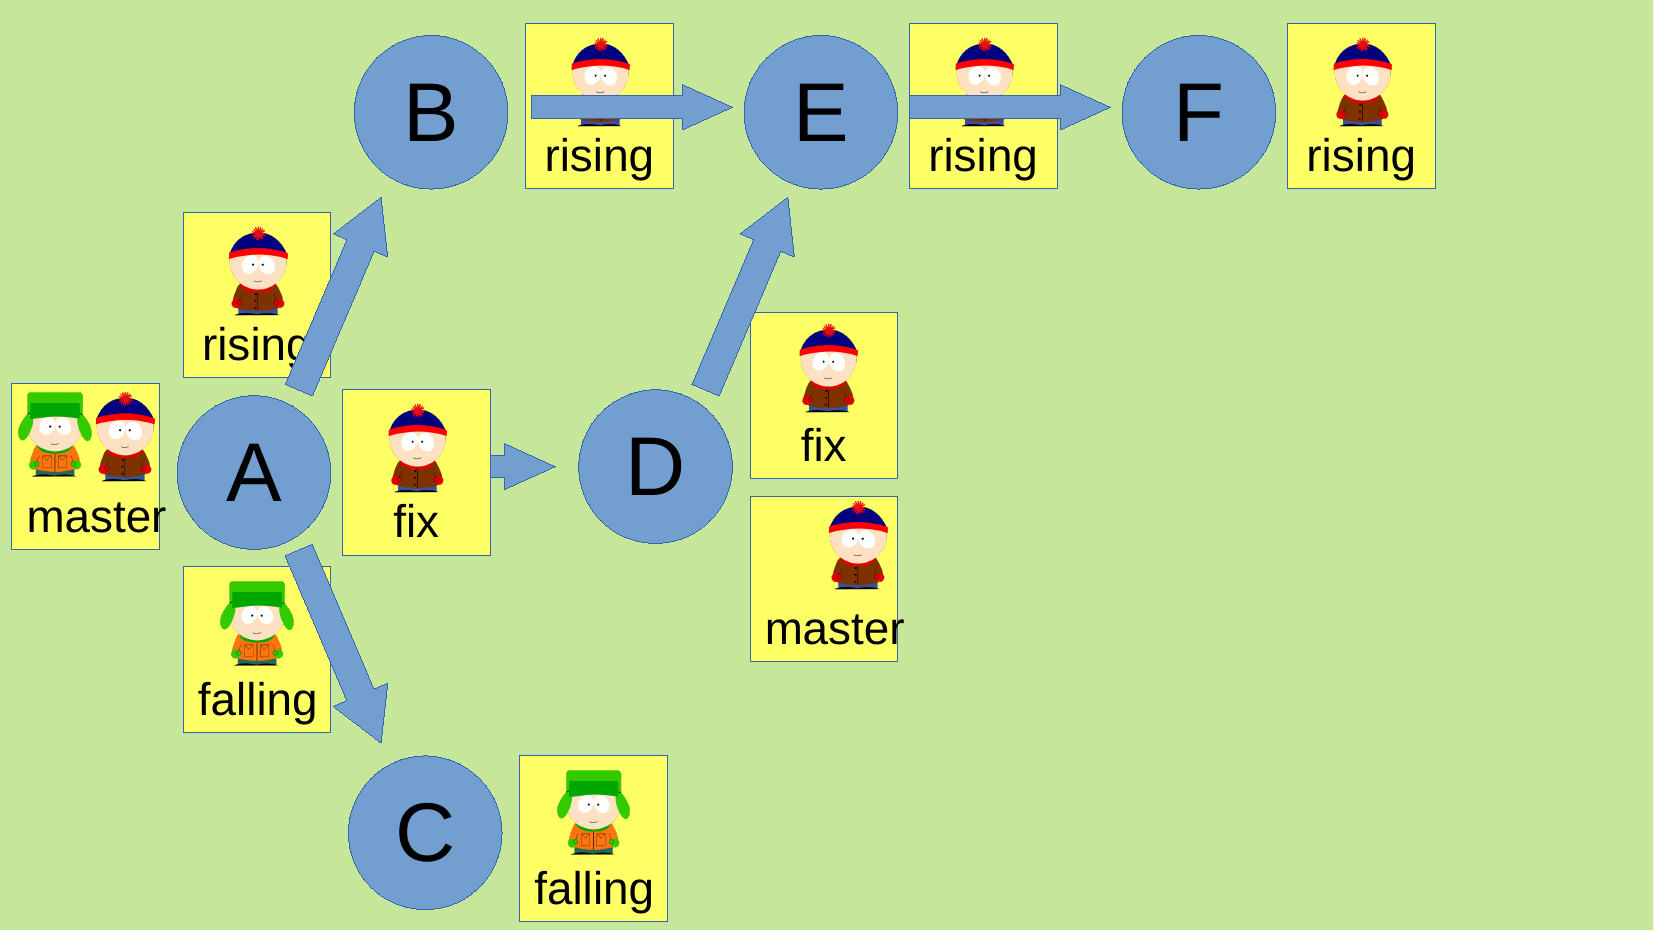

rising
rising
rising
B
E
F
rising
fix
master
fix
D
A
master
falling
C
falling